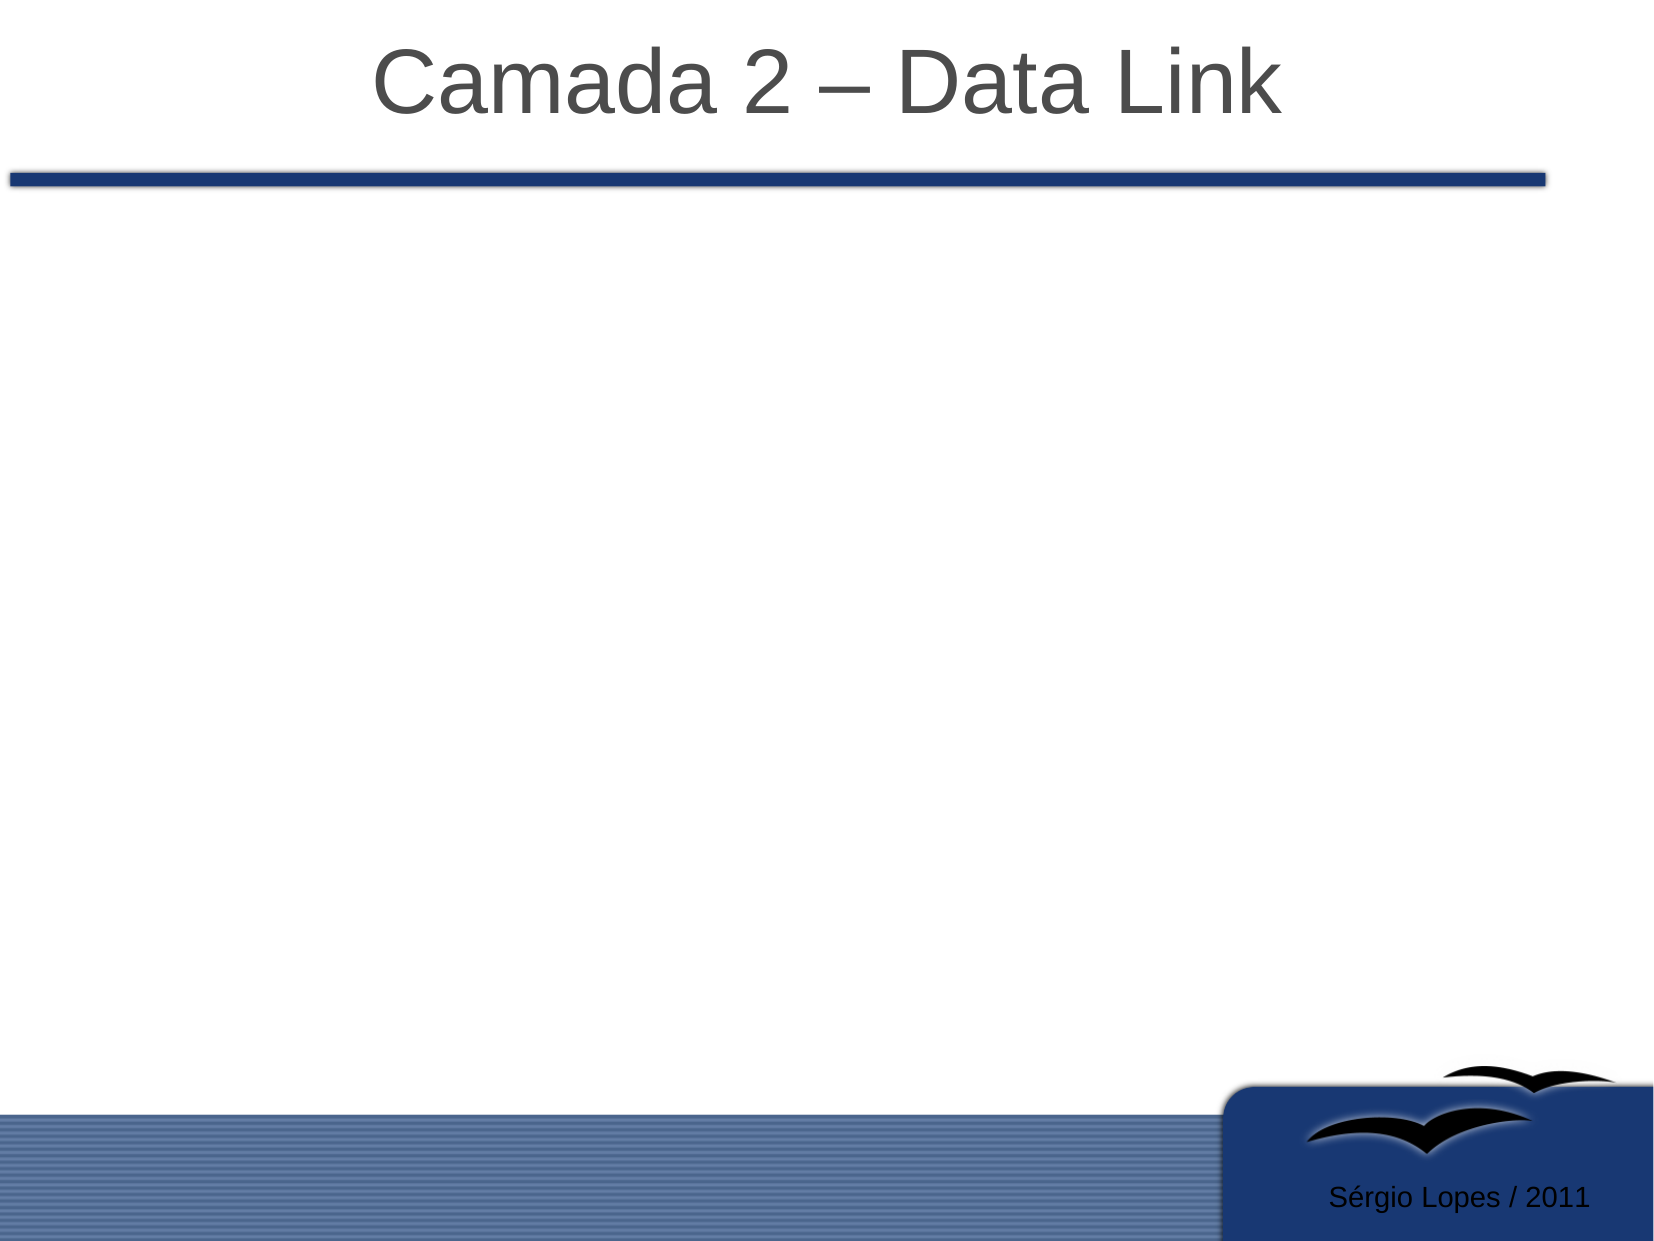

# Camada 2 – Data Link
Sérgio Lopes / 2011